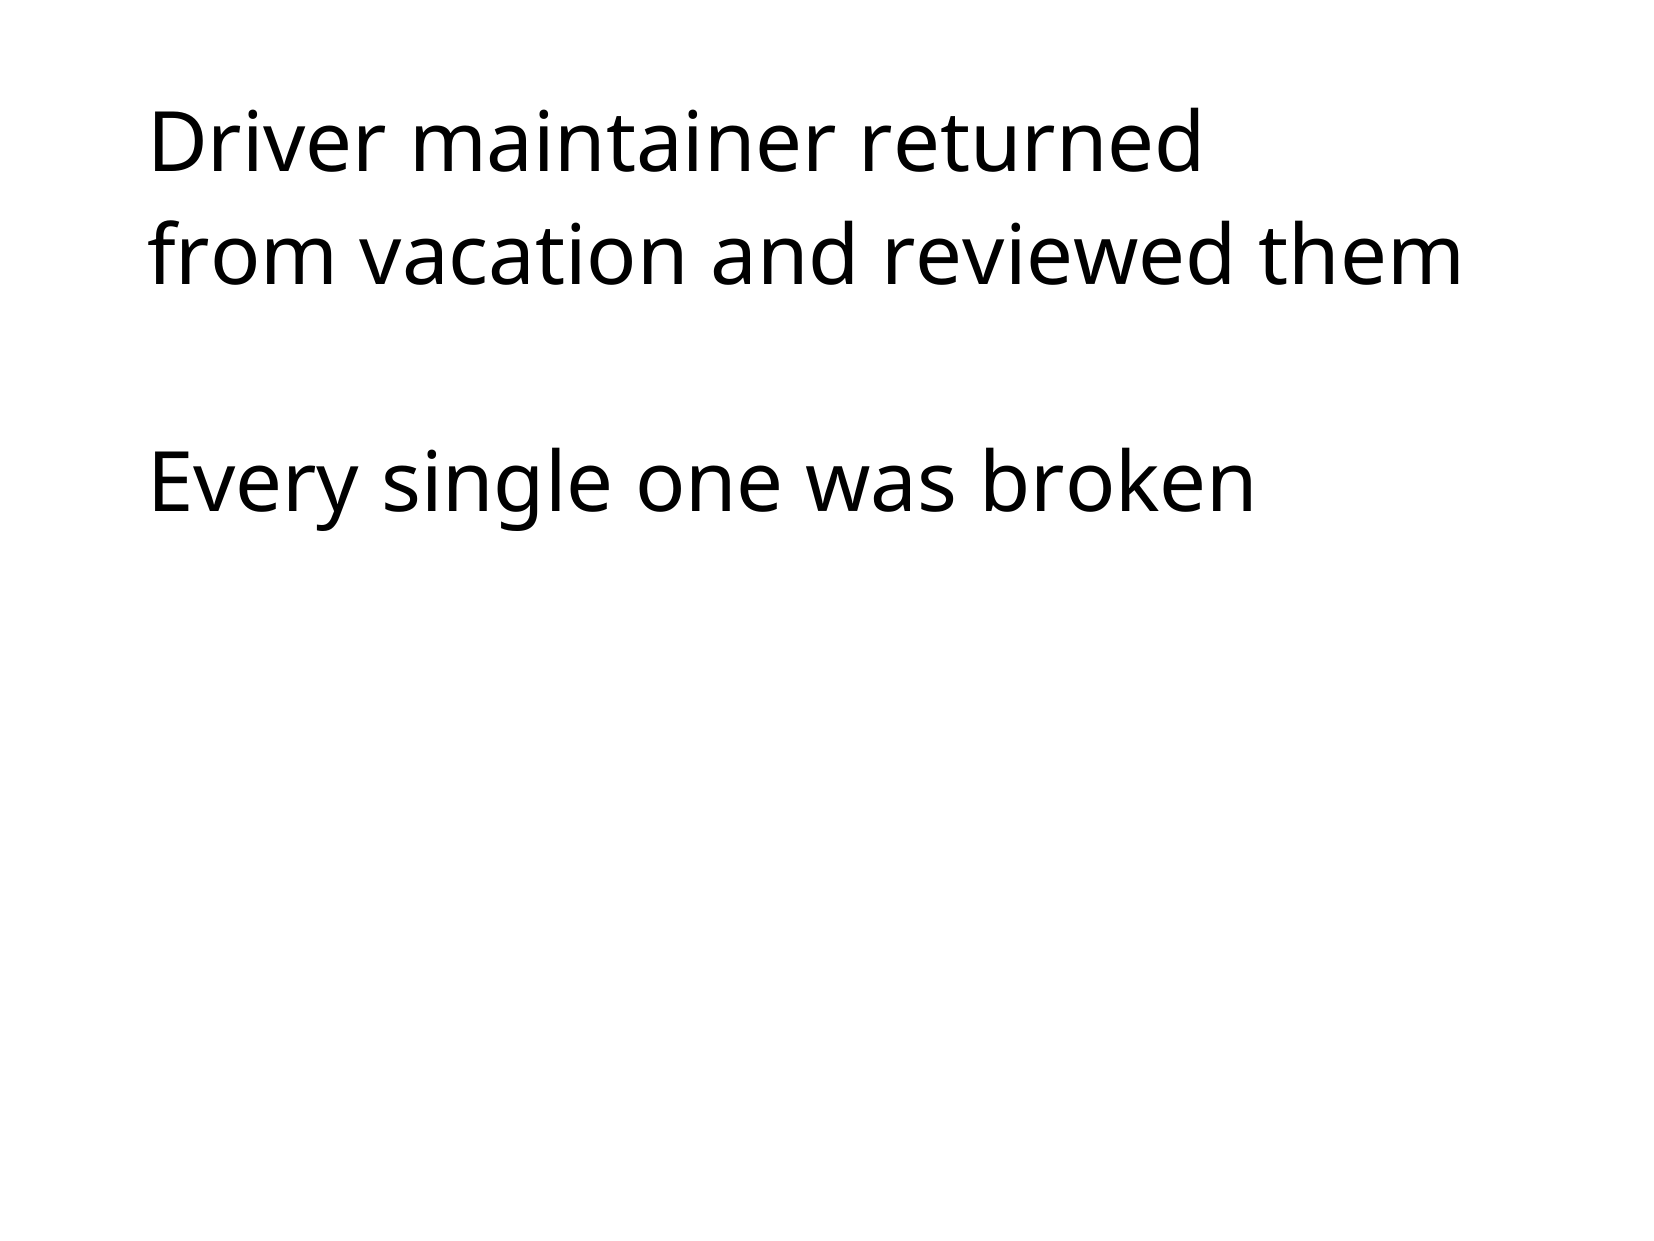

Driver maintainer returned
from vacation and reviewed them
Every single one was broken